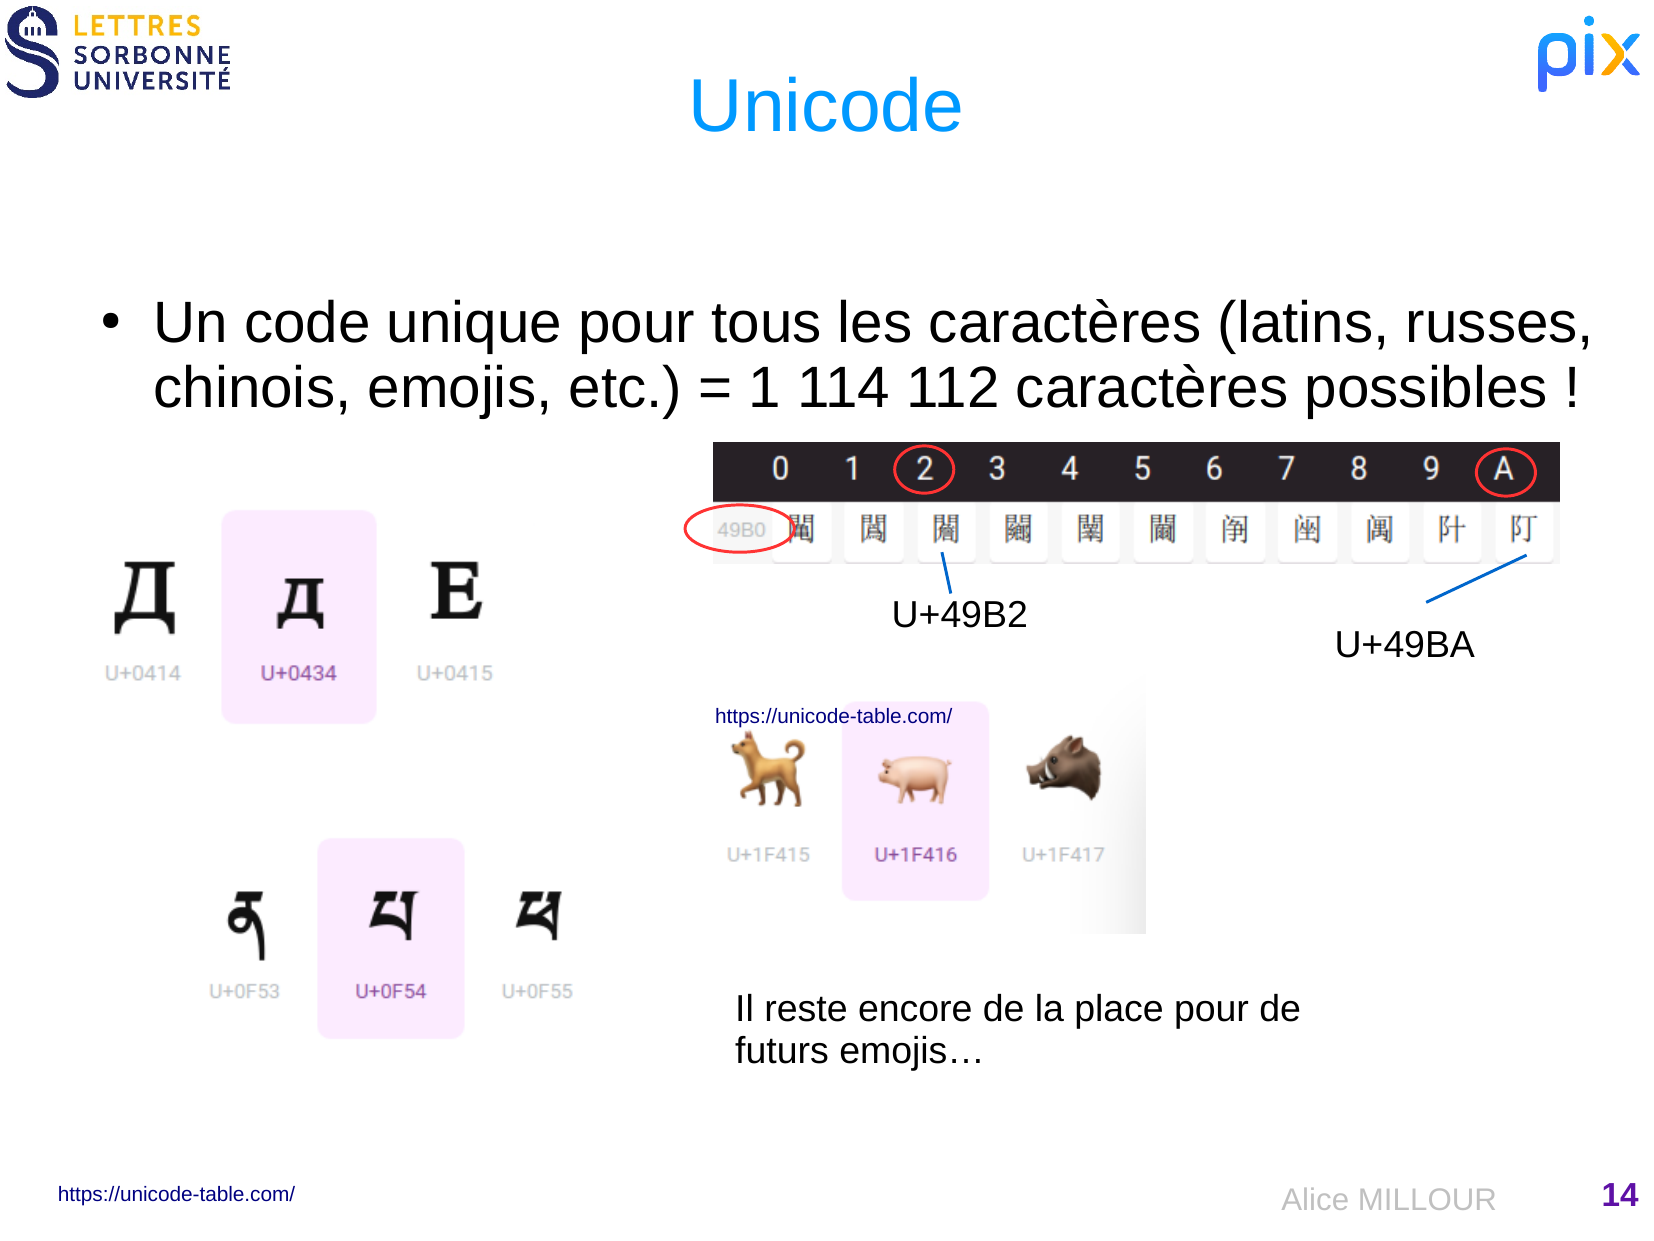

# Unicode
Un code unique pour tous les caractères (latins, russes, chinois, emojis, etc.) = 1 114 112 caractères possibles !
U+49B2
U+49BA
https://unicode-table.com/
Il reste encore de la place pour de futurs emojis…
https://unicode-table.com/